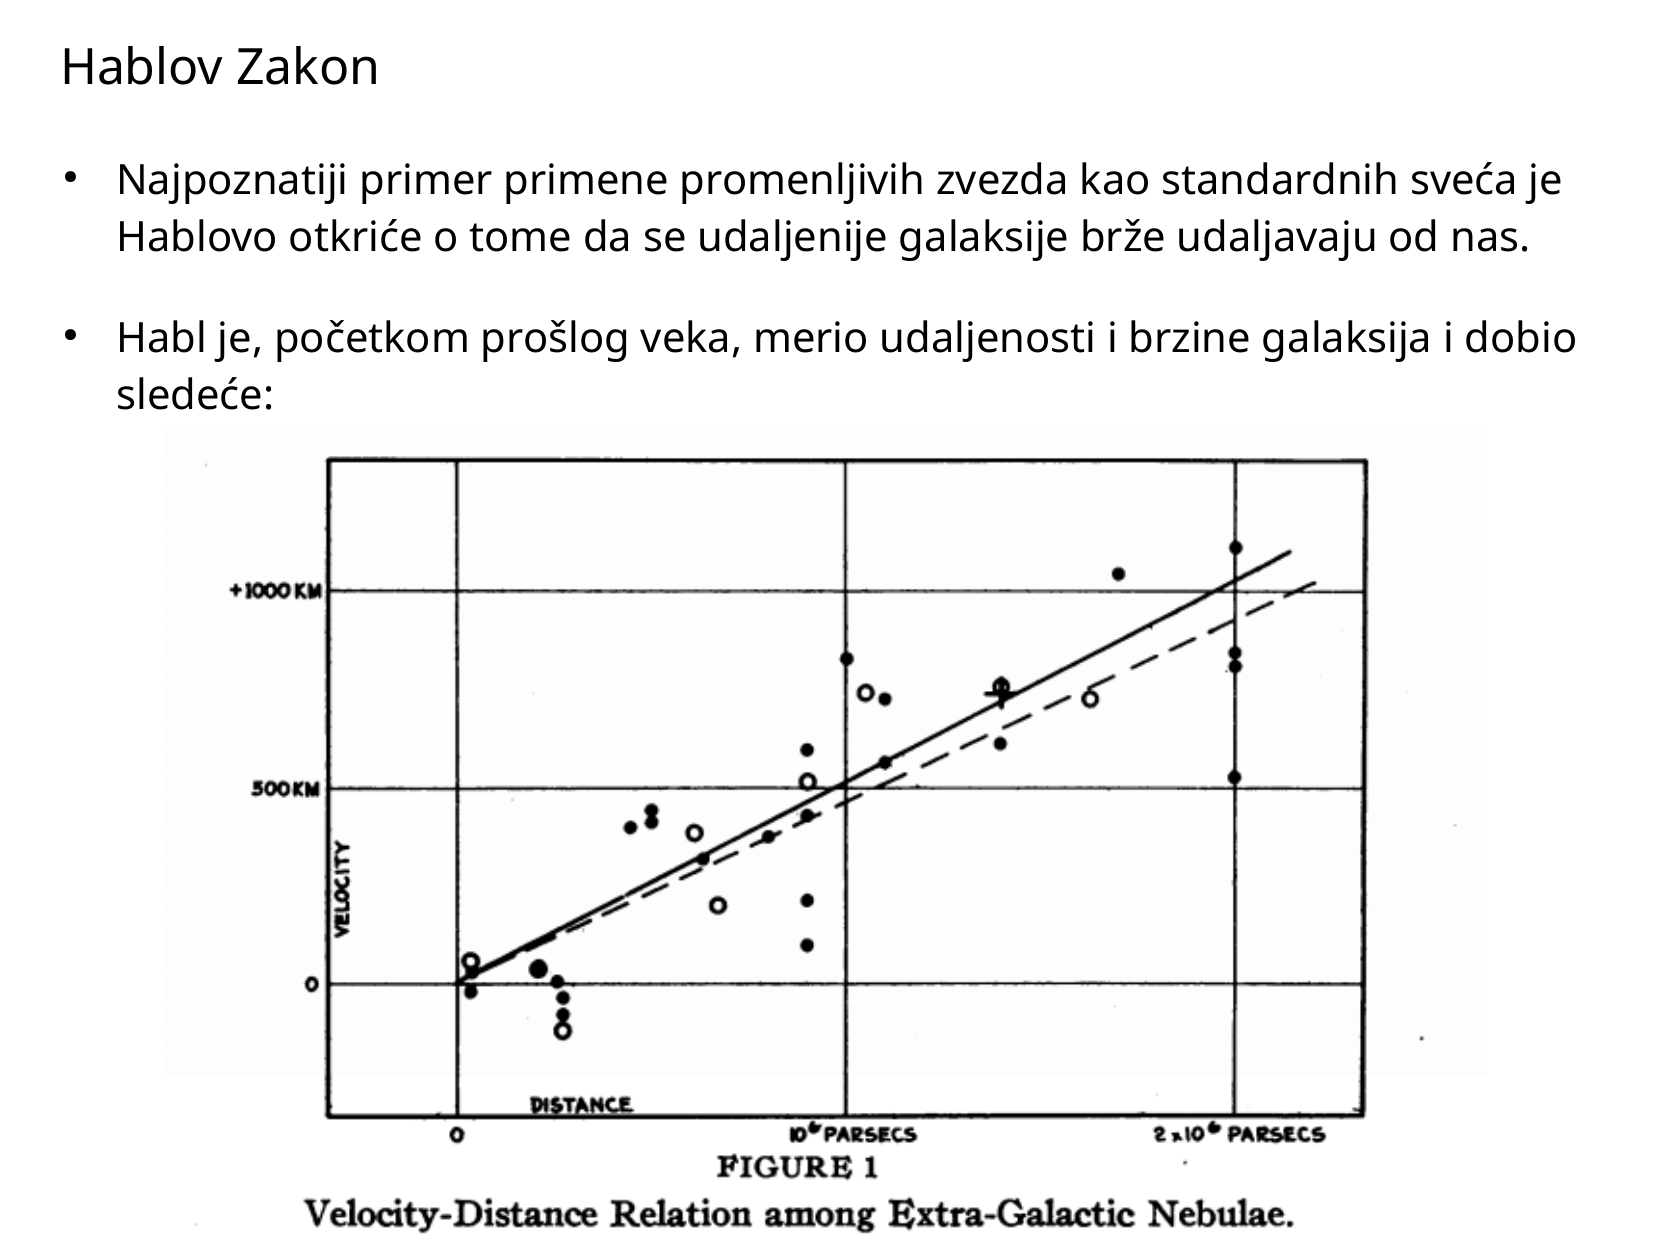

# Hablov Zakon
Najpoznatiji primer primene promenljivih zvezda kao standardnih sveća je Hablovo otkriće o tome da se udaljenije galaksije brže udaljavaju od nas.
Habl je, početkom prošlog veka, merio udaljenosti i brzine galaksija i dobio sledeće: